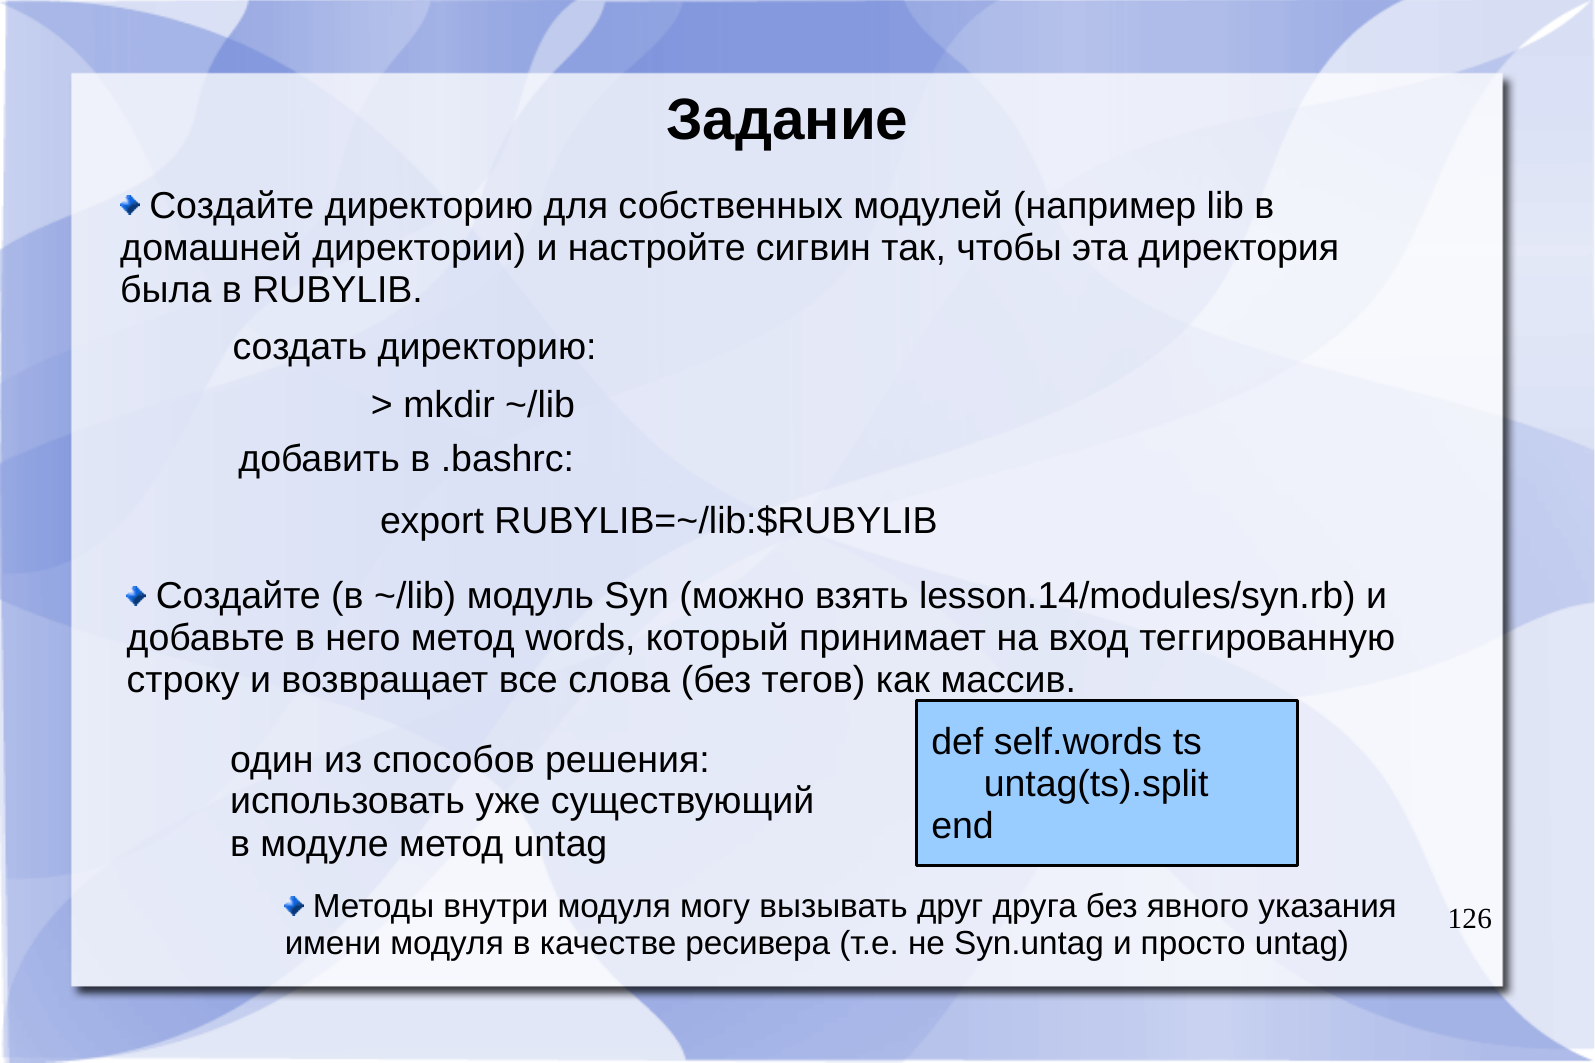

# Задание
 Создайте директорию для собственных модулей (например lib в домашней директории) и настройте сигвин так, чтобы эта директория была в RUBYLIB.
создать директорию:
> mkdir ~/lib
добавить в .bashrc:
export RUBYLIB=~/lib:$RUBYLIB
 Создайте (в ~/lib) модуль Syn (можно взять lesson.14/modules/syn.rb) и добавьте в него метод words, который принимает на вход теггированную строку и возвращает все слова (без тегов) как массив.
def self.words ts
 untag(ts).split
end
один из способов решения:
использовать уже существующий
в модуле метод untag
 Методы внутри модуля могу вызывать друг друга без явного указания имени модуля в качестве ресивера (т.е. не Syn.untag и просто untag)
126